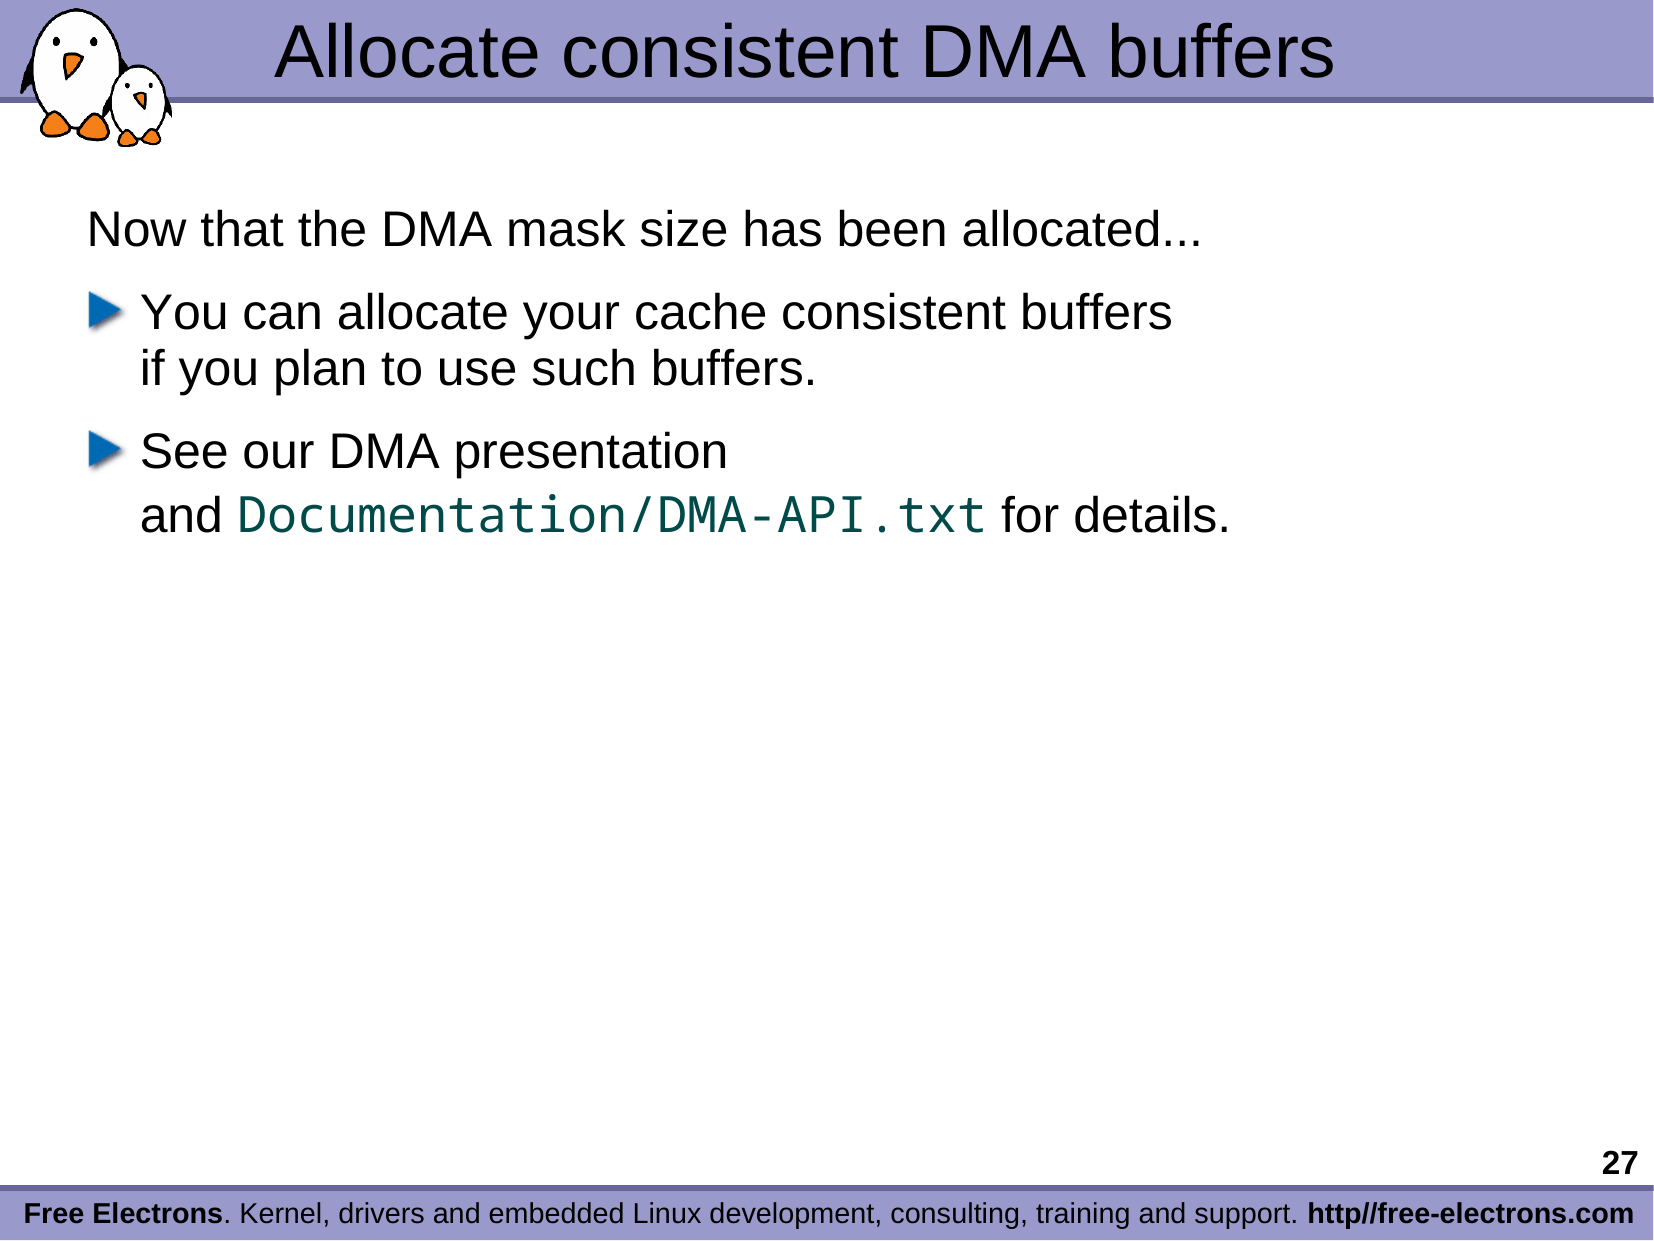

# Allocate consistent DMA buffers
Now that the DMA mask size has been allocated...
You can allocate your cache consistent buffers
if you plan to use such buffers.
See our DMA presentation
and Documentation/DMA-API.txt for details.